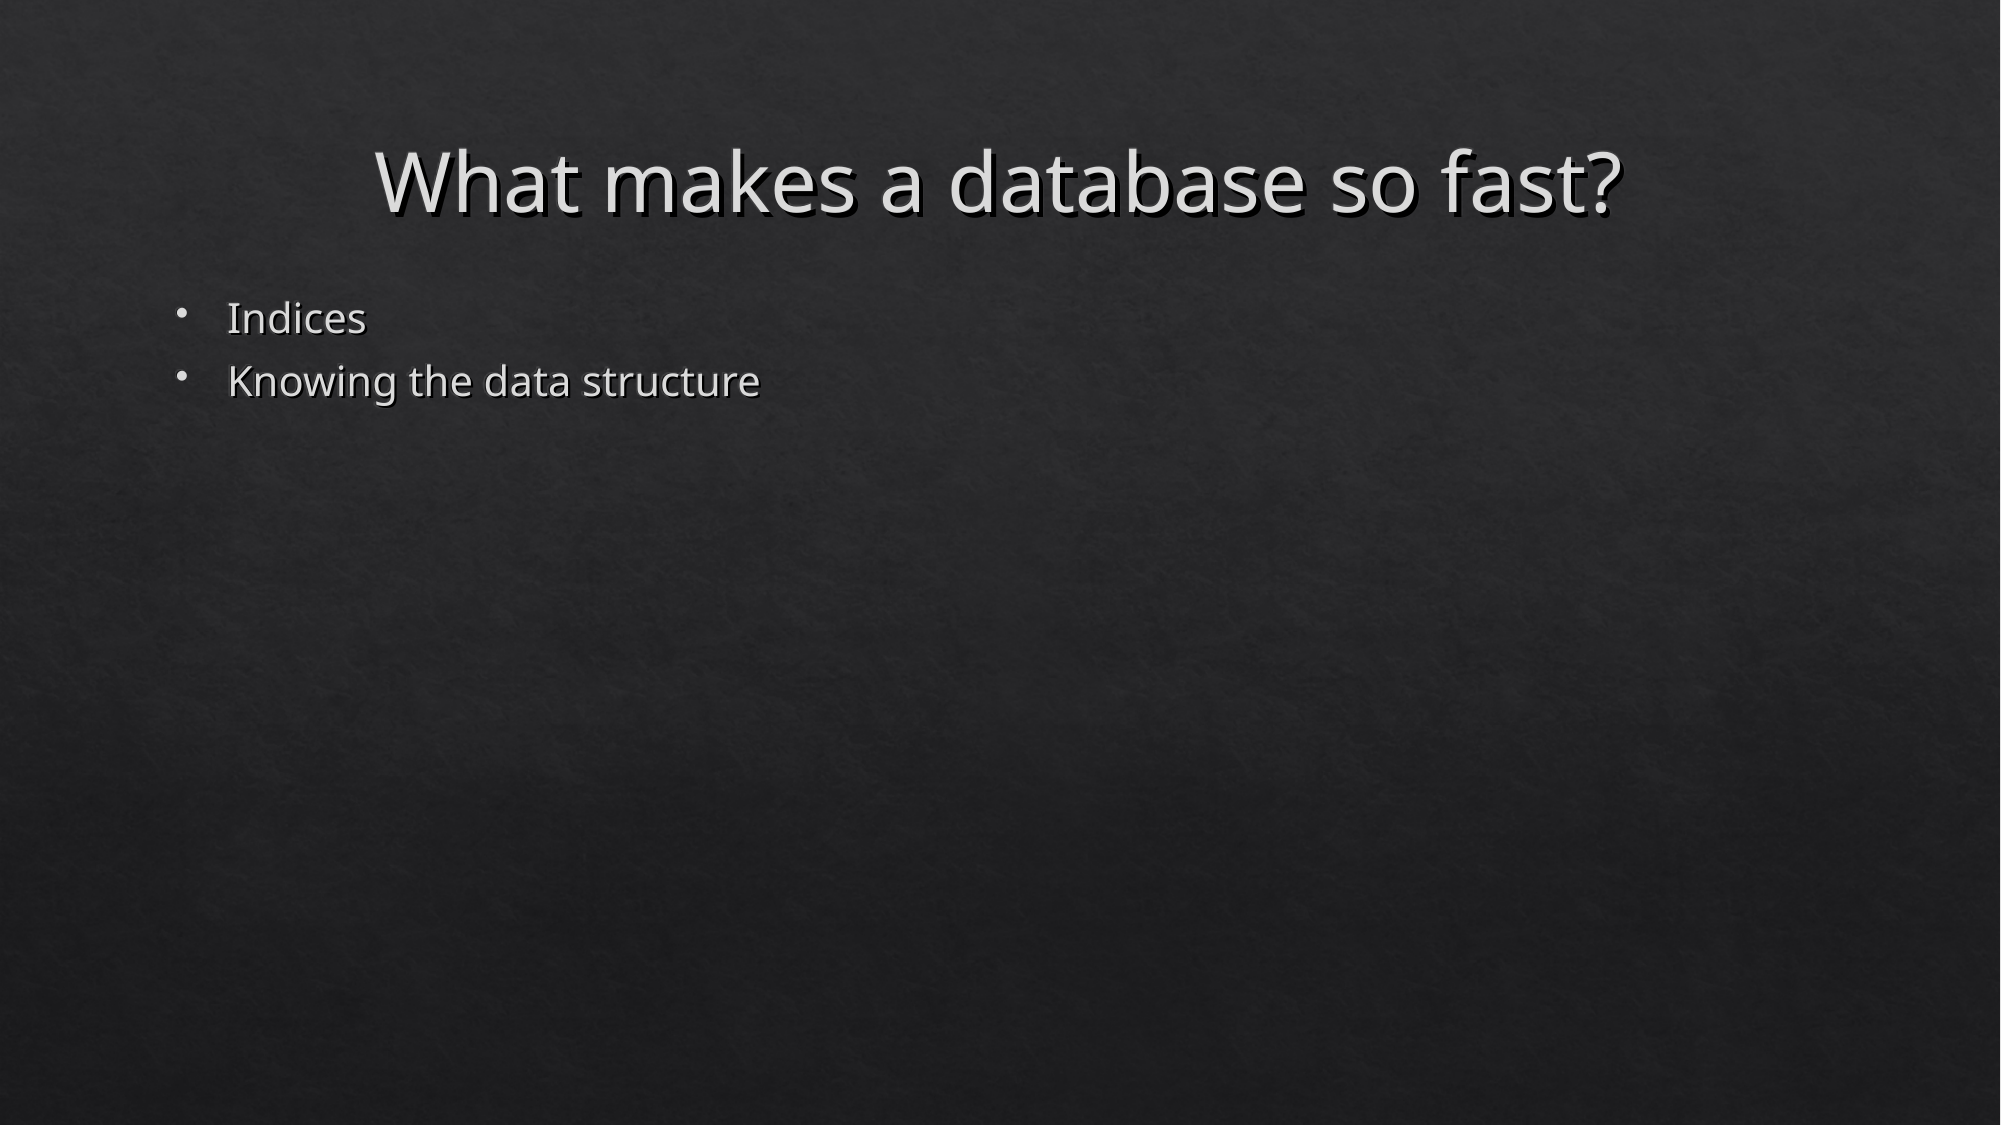

# What makes a database so fast?
Indices
Knowing the data structure